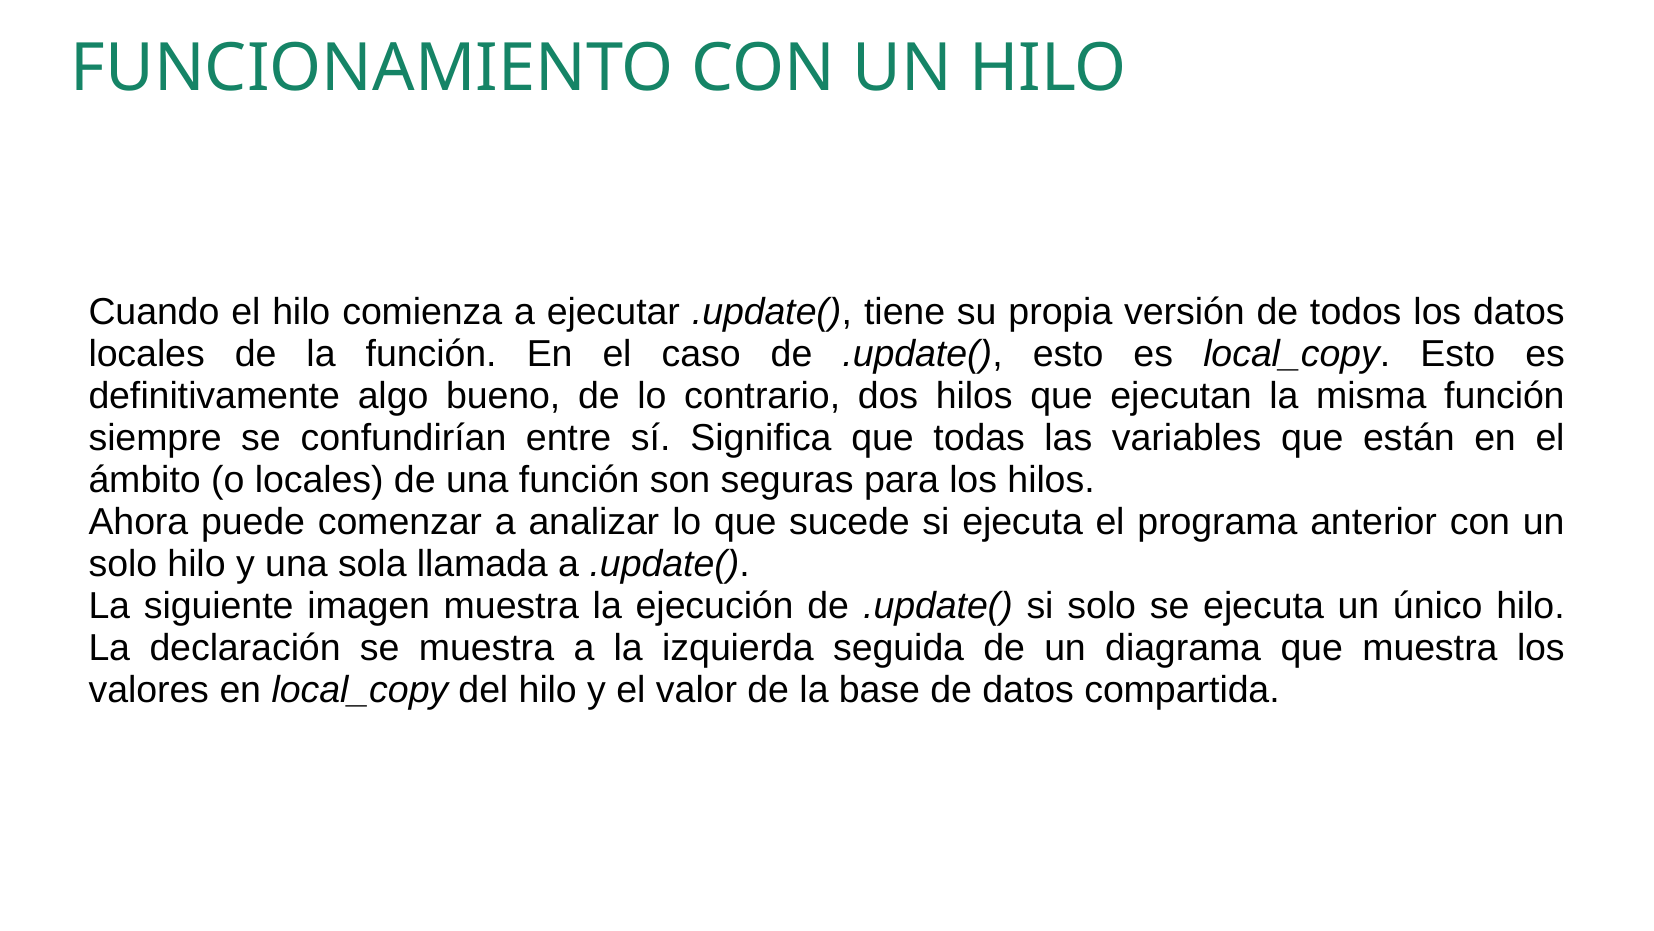

# FUNCIONAMIENTO CON UN HILO
Cuando el hilo comienza a ejecutar .update(), tiene su propia versión de todos los datos locales de la función. En el caso de .update(), esto es local_copy. Esto es definitivamente algo bueno, de lo contrario, dos hilos que ejecutan la misma función siempre se confundirían entre sí. Significa que todas las variables que están en el ámbito (o locales) de una función son seguras para los hilos.
Ahora puede comenzar a analizar lo que sucede si ejecuta el programa anterior con un solo hilo y una sola llamada a .update().
La siguiente imagen muestra la ejecución de .update() si solo se ejecuta un único hilo. La declaración se muestra a la izquierda seguida de un diagrama que muestra los valores en local_copy del hilo y el valor de la base de datos compartida.